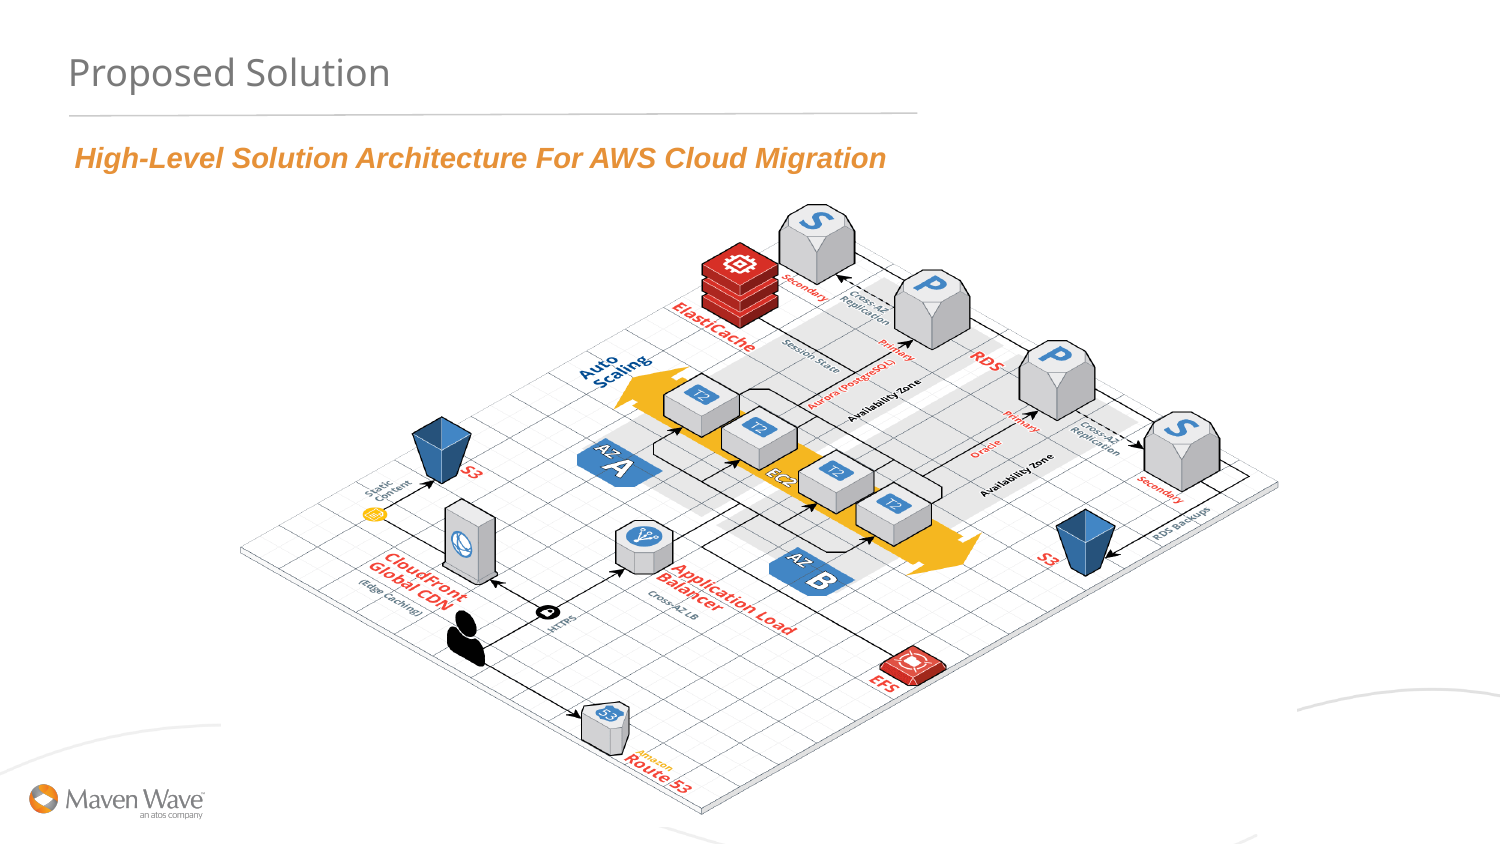

Proposed Solution
High-Level Solution Architecture For AWS Cloud Migration